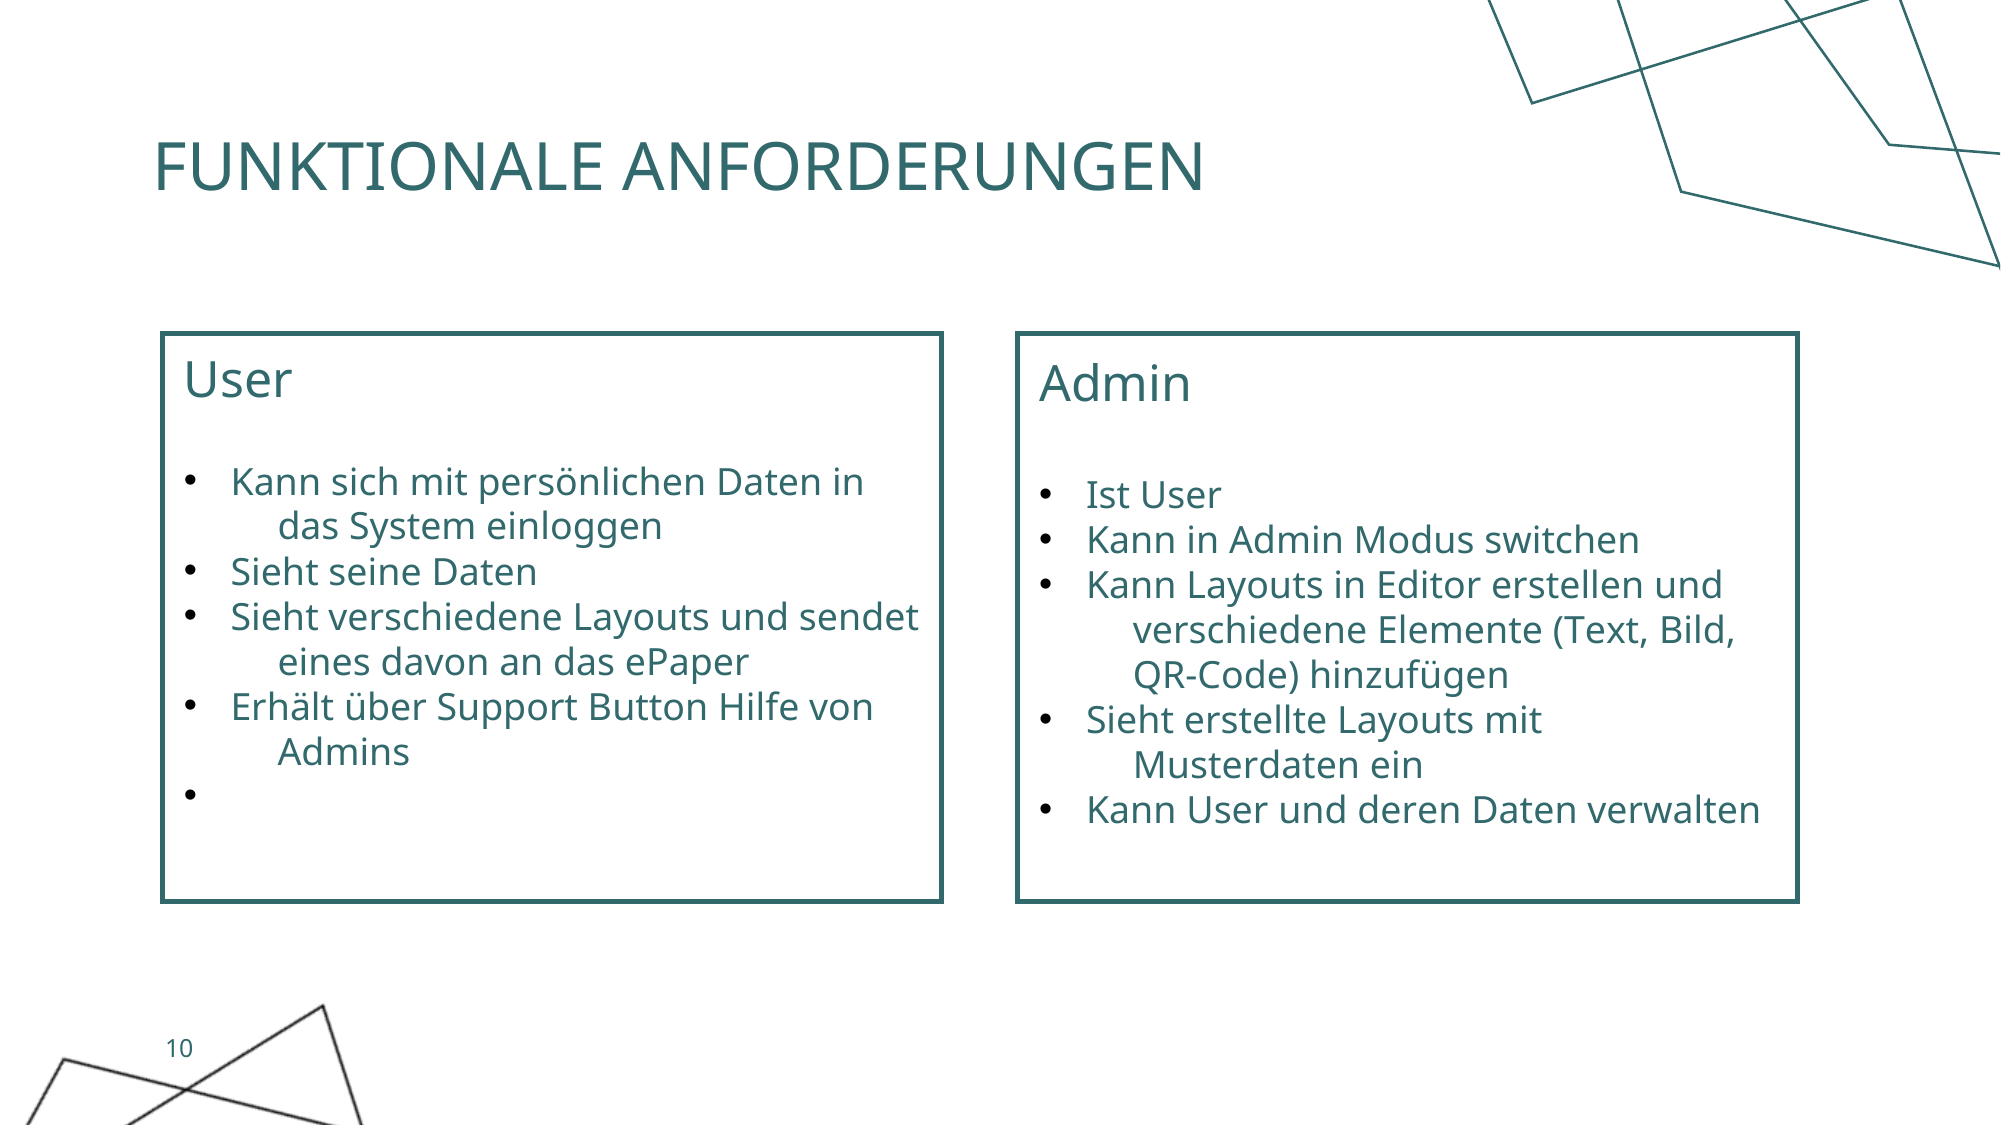

# Funktionale Anforderungen
User
Kann sich mit persönlichen Daten in das System einloggen
Sieht seine Daten
Sieht verschiedene Layouts und sendet eines davon an das ePaper
Erhält über Support Button Hilfe von Admins
Admin
Ist User
Kann in Admin Modus switchen
Kann Layouts in Editor erstellen und verschiedene Elemente (Text, Bild, QR-Code) hinzufügen
Sieht erstellte Layouts mit Musterdaten ein
Kann User und deren Daten verwalten